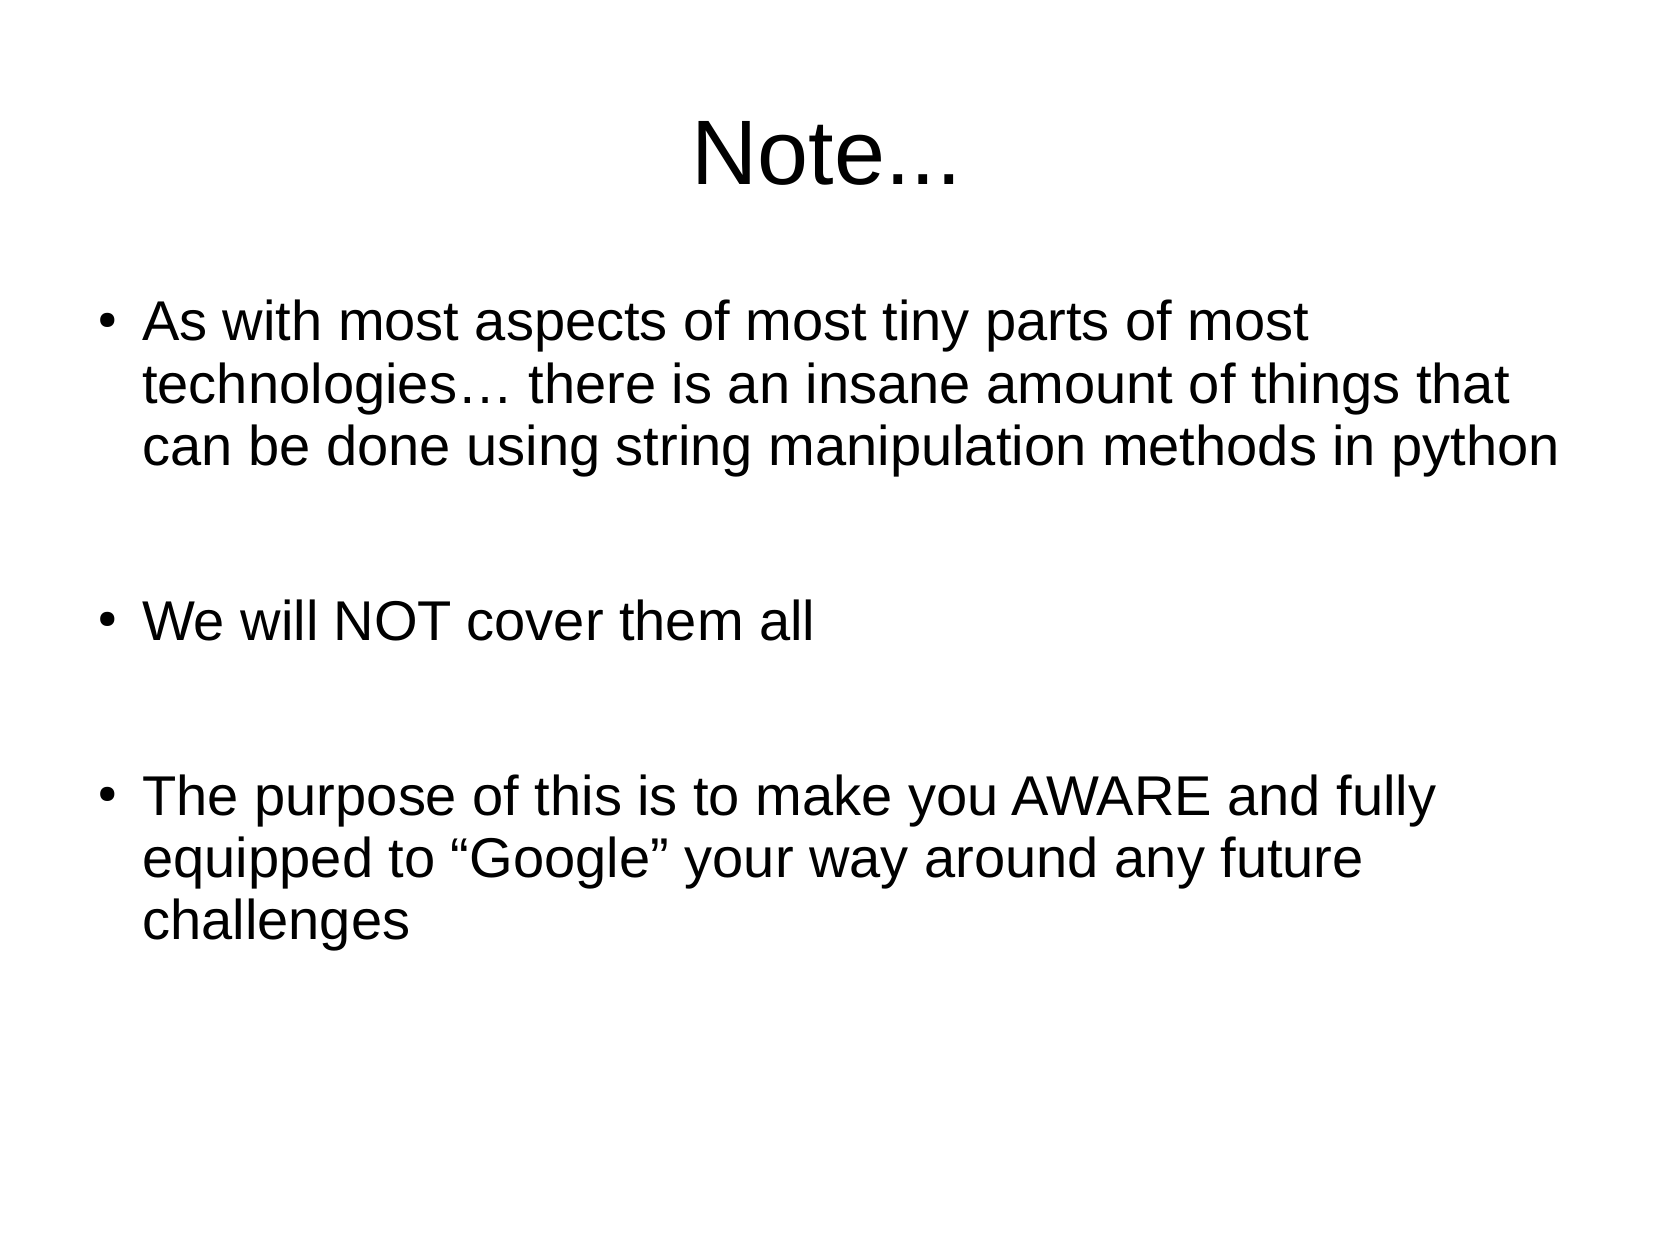

# Note...
As with most aspects of most tiny parts of most technologies… there is an insane amount of things that can be done using string manipulation methods in python
We will NOT cover them all
The purpose of this is to make you AWARE and fully equipped to “Google” your way around any future challenges